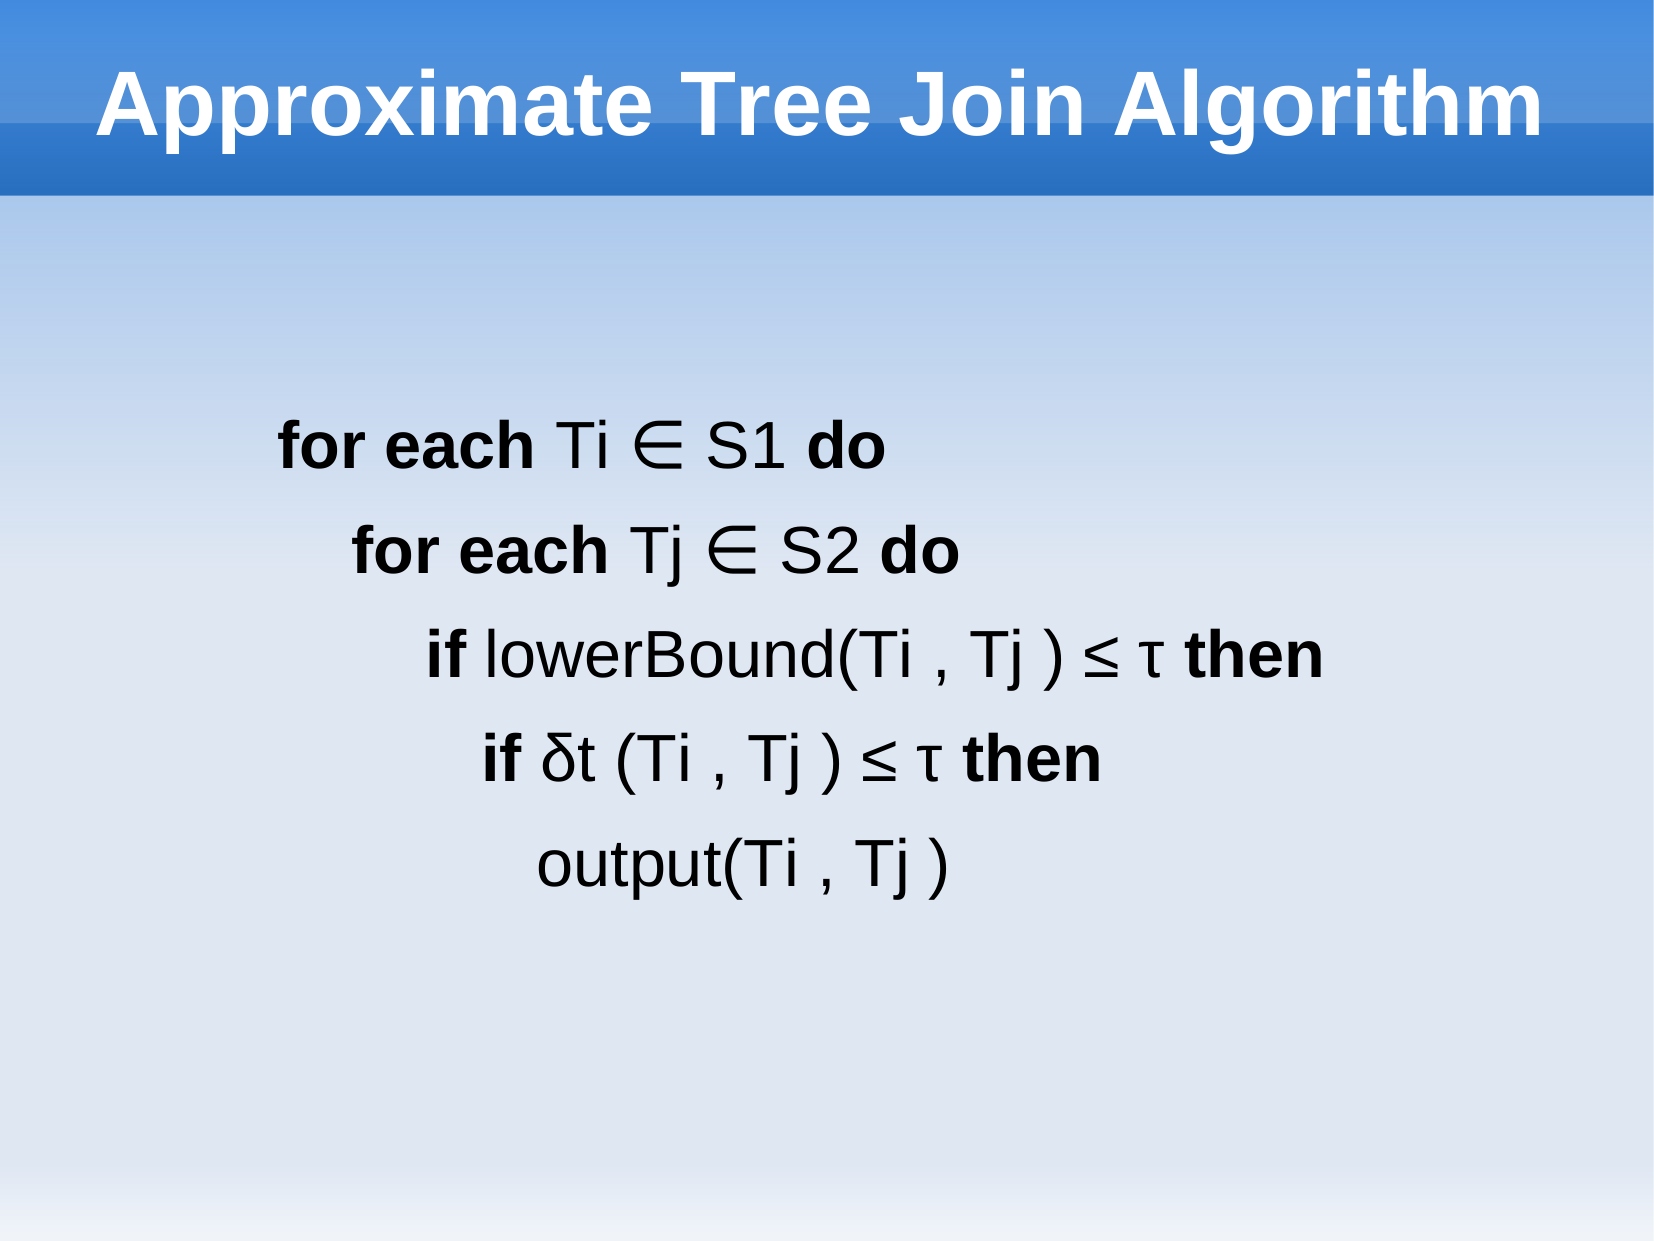

# Approximate Tree Join Algorithm
for each Ti ∈ S1 do
 for each Tj ∈ S2 do
 if lowerBound(Ti , Tj ) ≤ τ then
 if δt (Ti , Tj ) ≤ τ then
 output(Ti , Tj )